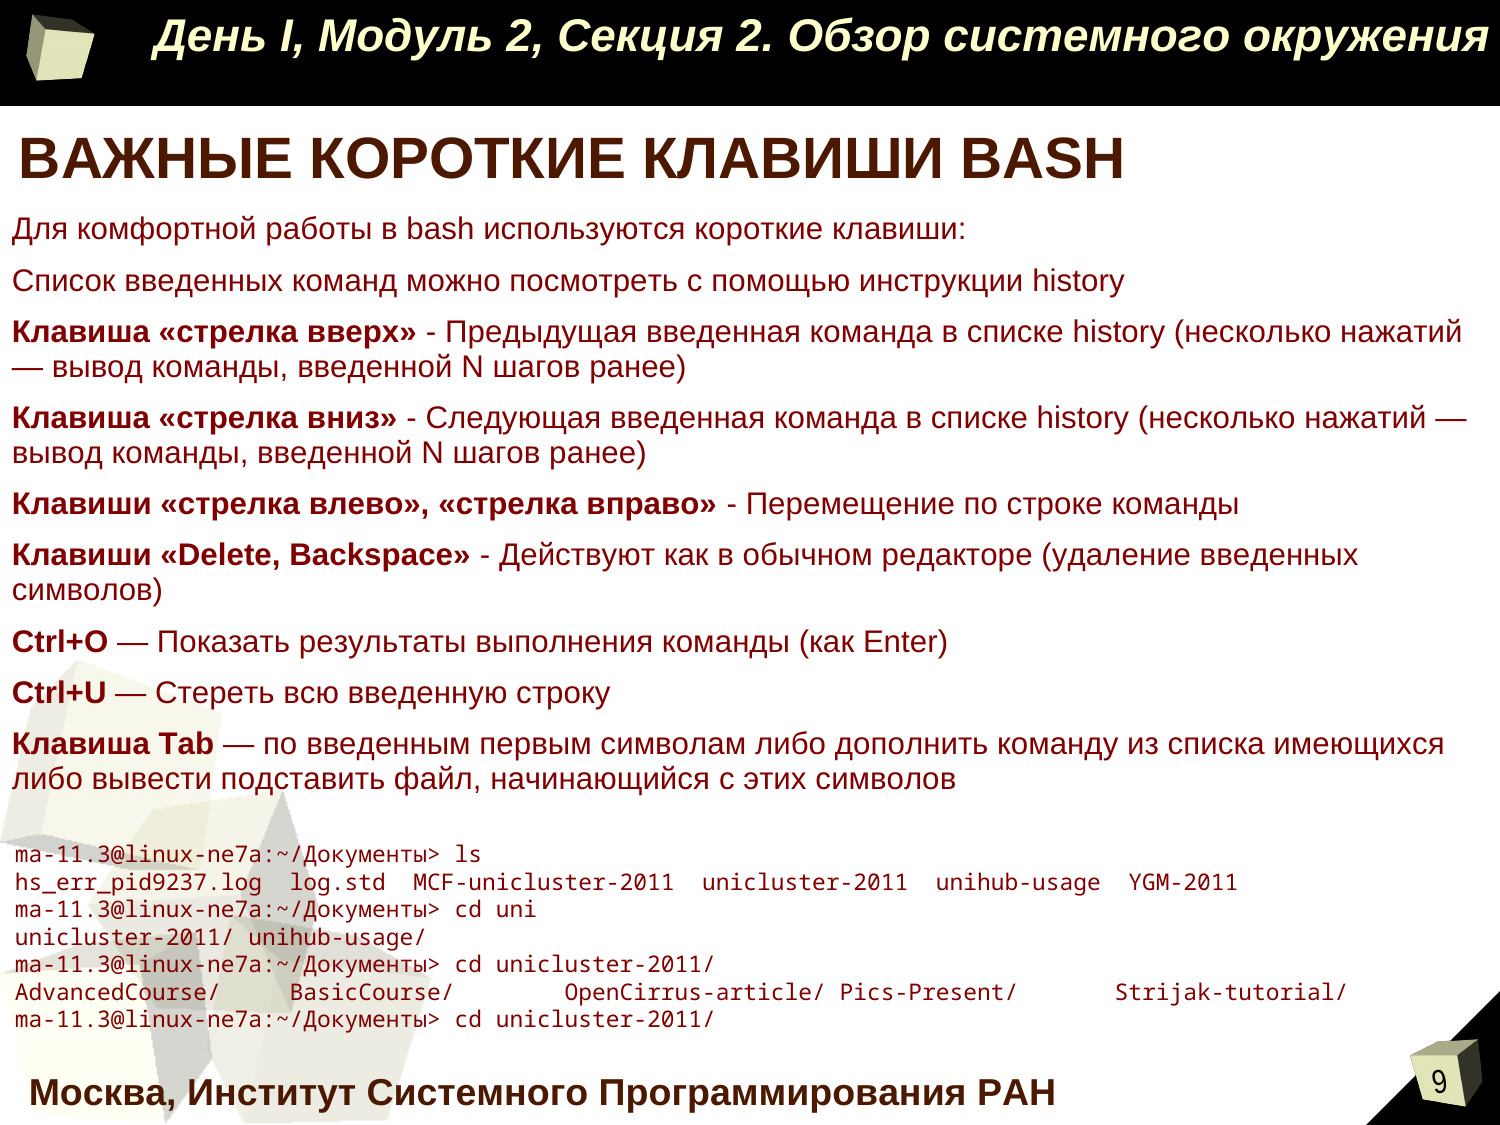

#
ВАЖНЫЕ КОРОТКИЕ КЛАВИШИ BASH
Для комфортной работы в bash используются короткие клавиши:
Список введенных команд можно посмотреть с помощью инструкции history
Клавиша «стрелка вверх» - Предыдущая введенная команда в списке history (несколько нажатий — вывод команды, введенной N шагов ранее)
Клавиша «стрелка вниз» - Следующая введенная команда в списке history (несколько нажатий — вывод команды, введенной N шагов ранее)
Клавиши «стрелка влево», «стрелка вправо» - Перемещение по строке команды
Клавиши «Delete, Backspace» - Действуют как в обычном редакторе (удаление введенных символов)
Ctrl+O — Показать результаты выполнения команды (как Enter)
Ctrl+U — Стереть всю введенную строку
Клавиша Tab — по введенным первым символам либо дополнить команду из списка имеющихся либо вывести подставить файл, начинающийся с этих символов
ma-11.3@linux-ne7a:~/Документы> ls
hs_err_pid9237.log log.std MCF-unicluster-2011 unicluster-2011 unihub-usage YGM-2011
ma-11.3@linux-ne7a:~/Документы> cd uni
unicluster-2011/ unihub-usage/
ma-11.3@linux-ne7a:~/Документы> cd unicluster-2011/
AdvancedCourse/ BasicCourse/ OpenCirrus-article/ Pics-Present/ Strijak-tutorial/
ma-11.3@linux-ne7a:~/Документы> cd unicluster-2011/